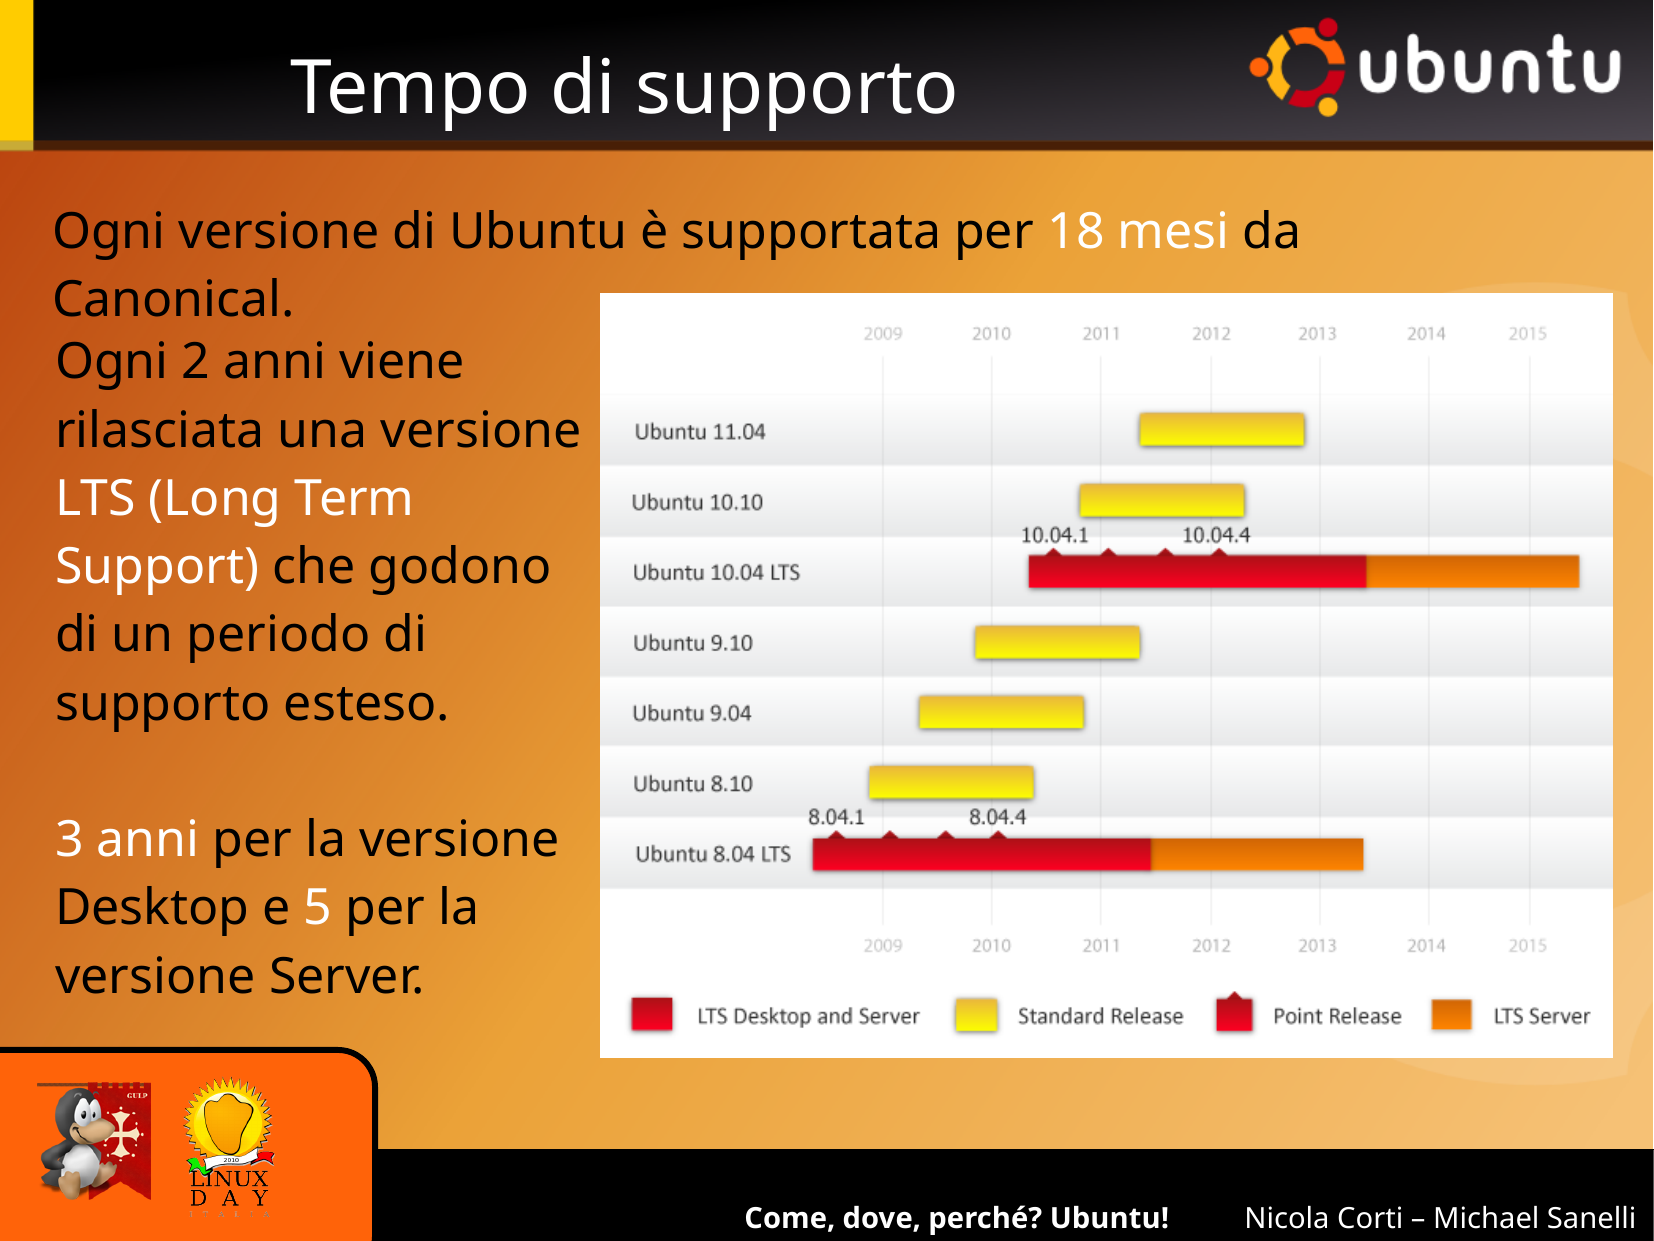

# Tempo di supporto
Ogni versione di Ubuntu è supportata per 18 mesi da Canonical.
Ogni 2 anni viene rilasciata una versione LTS (Long Term Support) che godono di un periodo di supporto esteso.
3 anni per la versione Desktop e 5 per la versione Server.